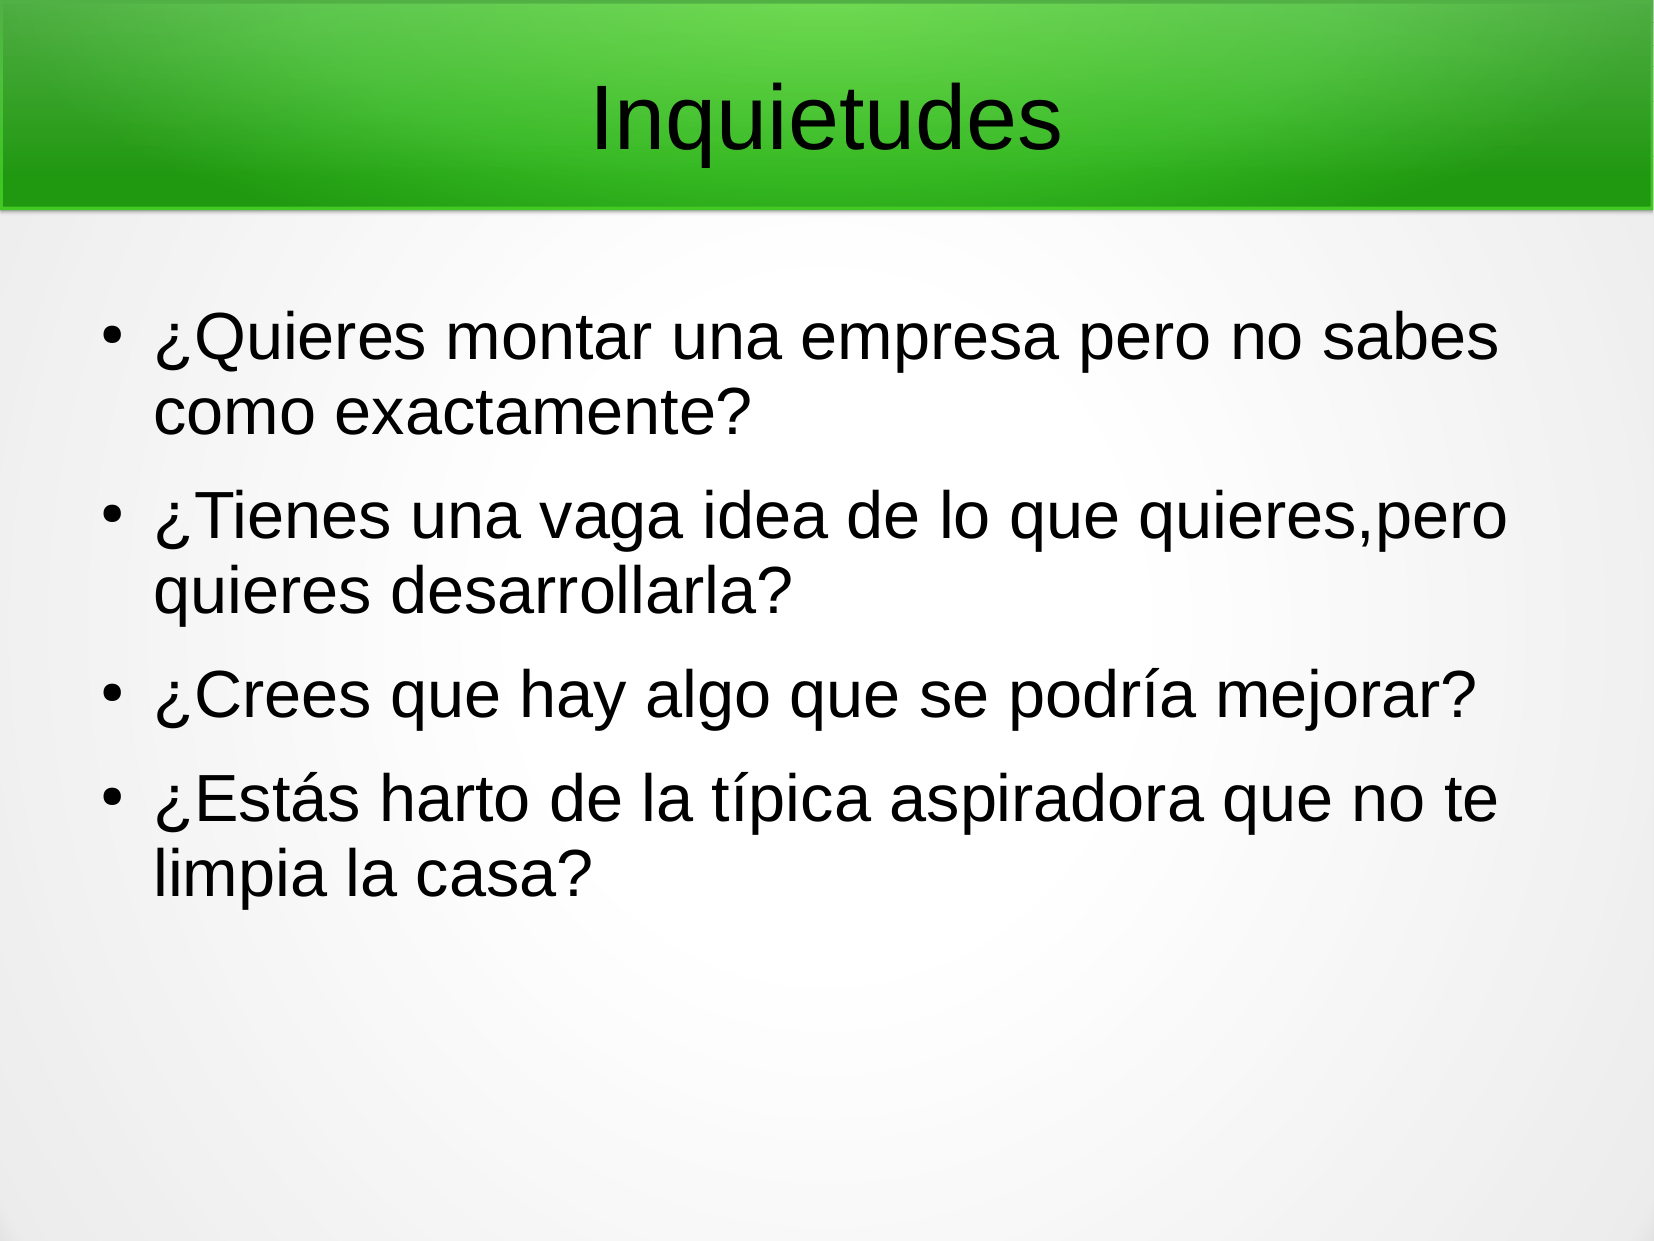

# Inquietudes
¿Quieres montar una empresa pero no sabes como exactamente?
¿Tienes una vaga idea de lo que quieres,pero quieres desarrollarla?
¿Crees que hay algo que se podría mejorar?
¿Estás harto de la típica aspiradora que no te limpia la casa?